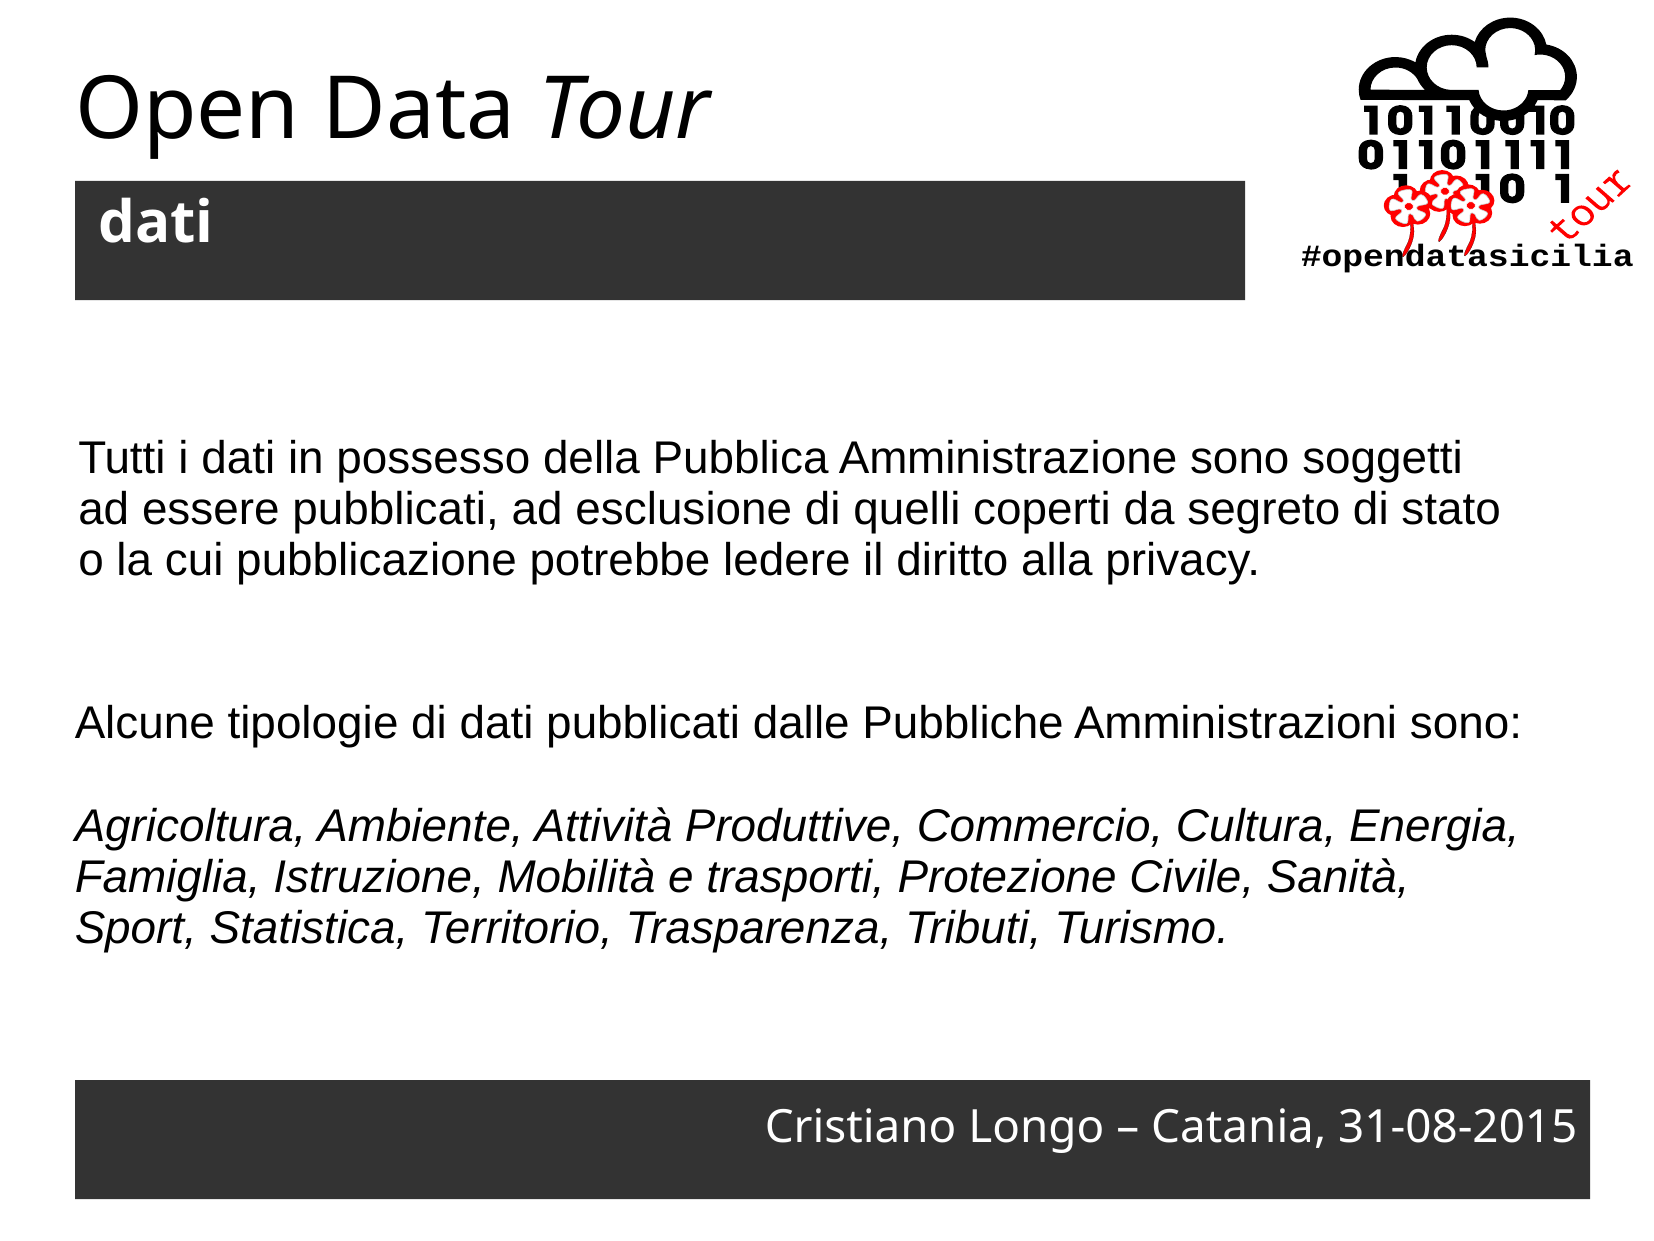

# Open Data Tour
 dati
Tutti i dati in possesso della Pubblica Amministrazione sono soggetti
ad essere pubblicati, ad esclusione di quelli coperti da segreto di stato o la cui pubblicazione potrebbe ledere il diritto alla privacy.
Alcune tipologie di dati pubblicati dalle Pubbliche Amministrazioni sono:
Agricoltura, Ambiente, Attività Produttive, Commercio, Cultura, Energia, Famiglia, Istruzione, Mobilità e trasporti, Protezione Civile, Sanità, Sport, Statistica, Territorio, Trasparenza, Tributi, Turismo.
 Cristiano Longo – Catania, 31-08-2015